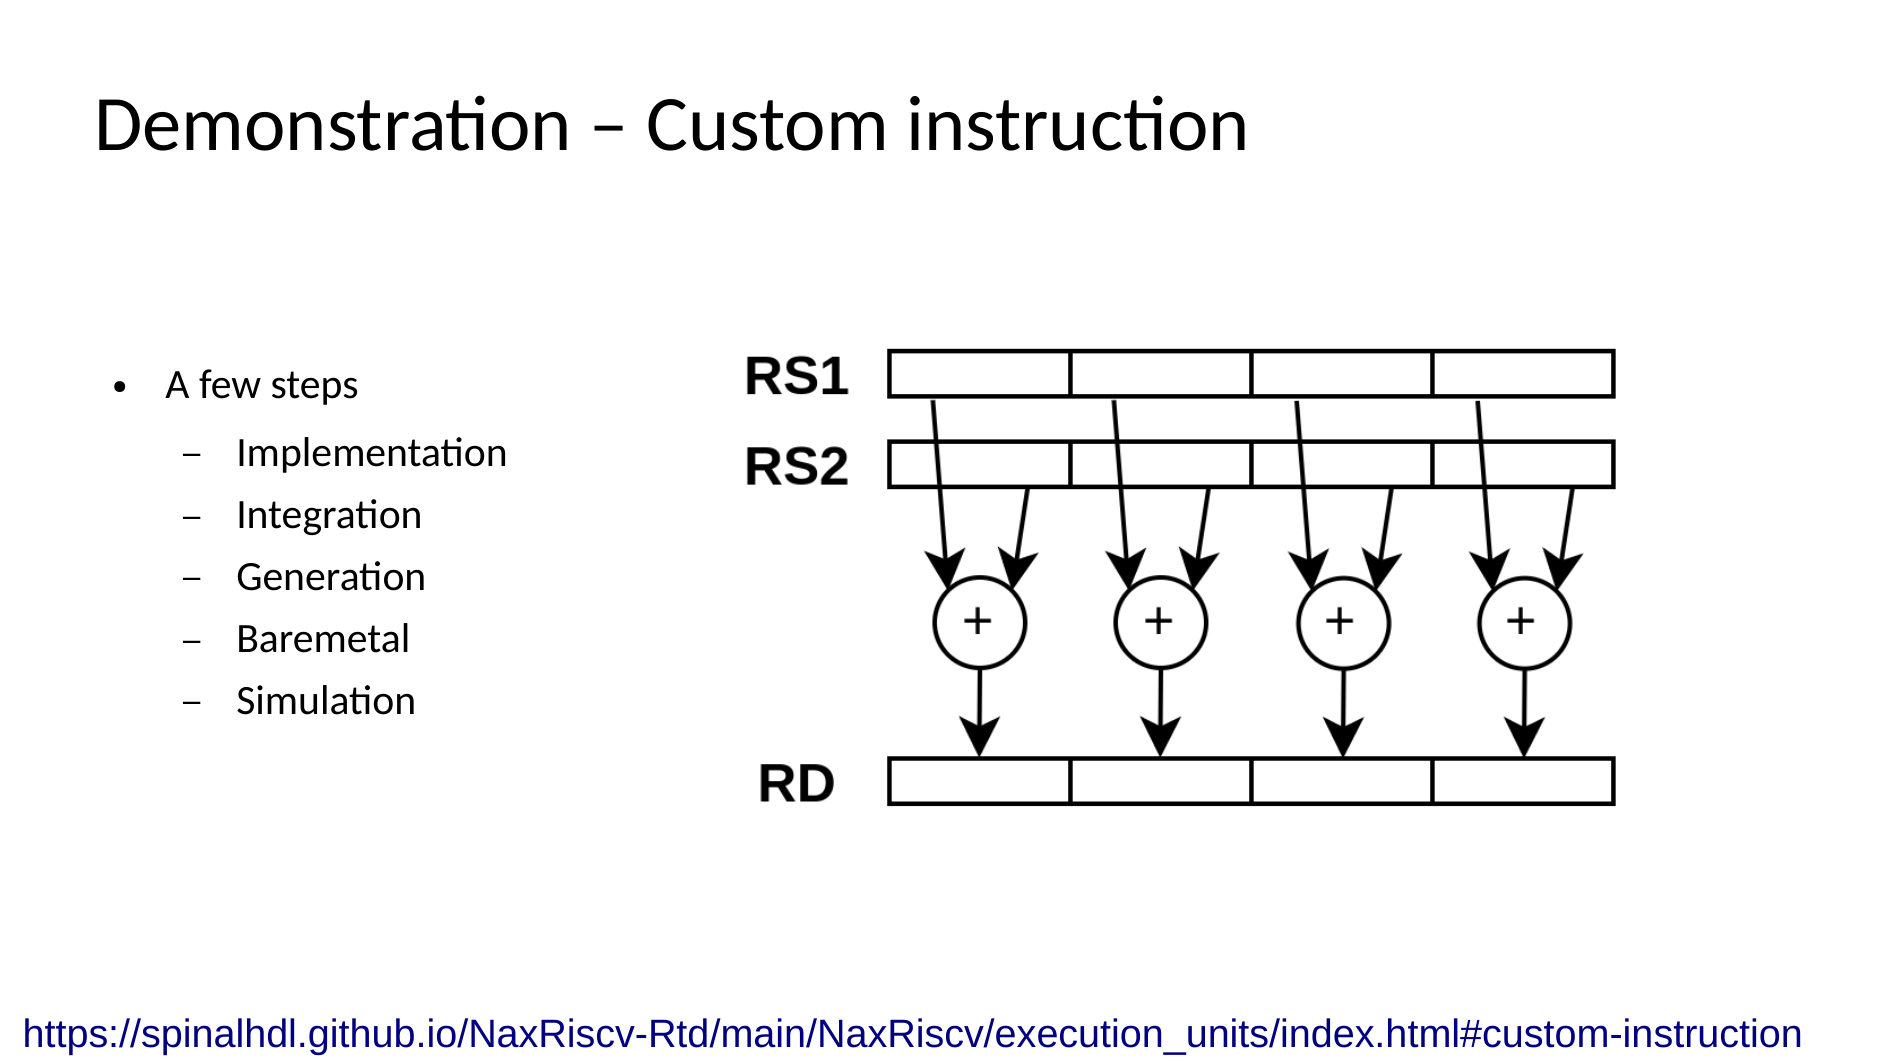

# Demonstration – Custom instruction
A few steps
Implementation
Integration
Generation
Baremetal
Simulation
https://spinalhdl.github.io/NaxRiscv-Rtd/main/NaxRiscv/execution_units/index.html#custom-instruction